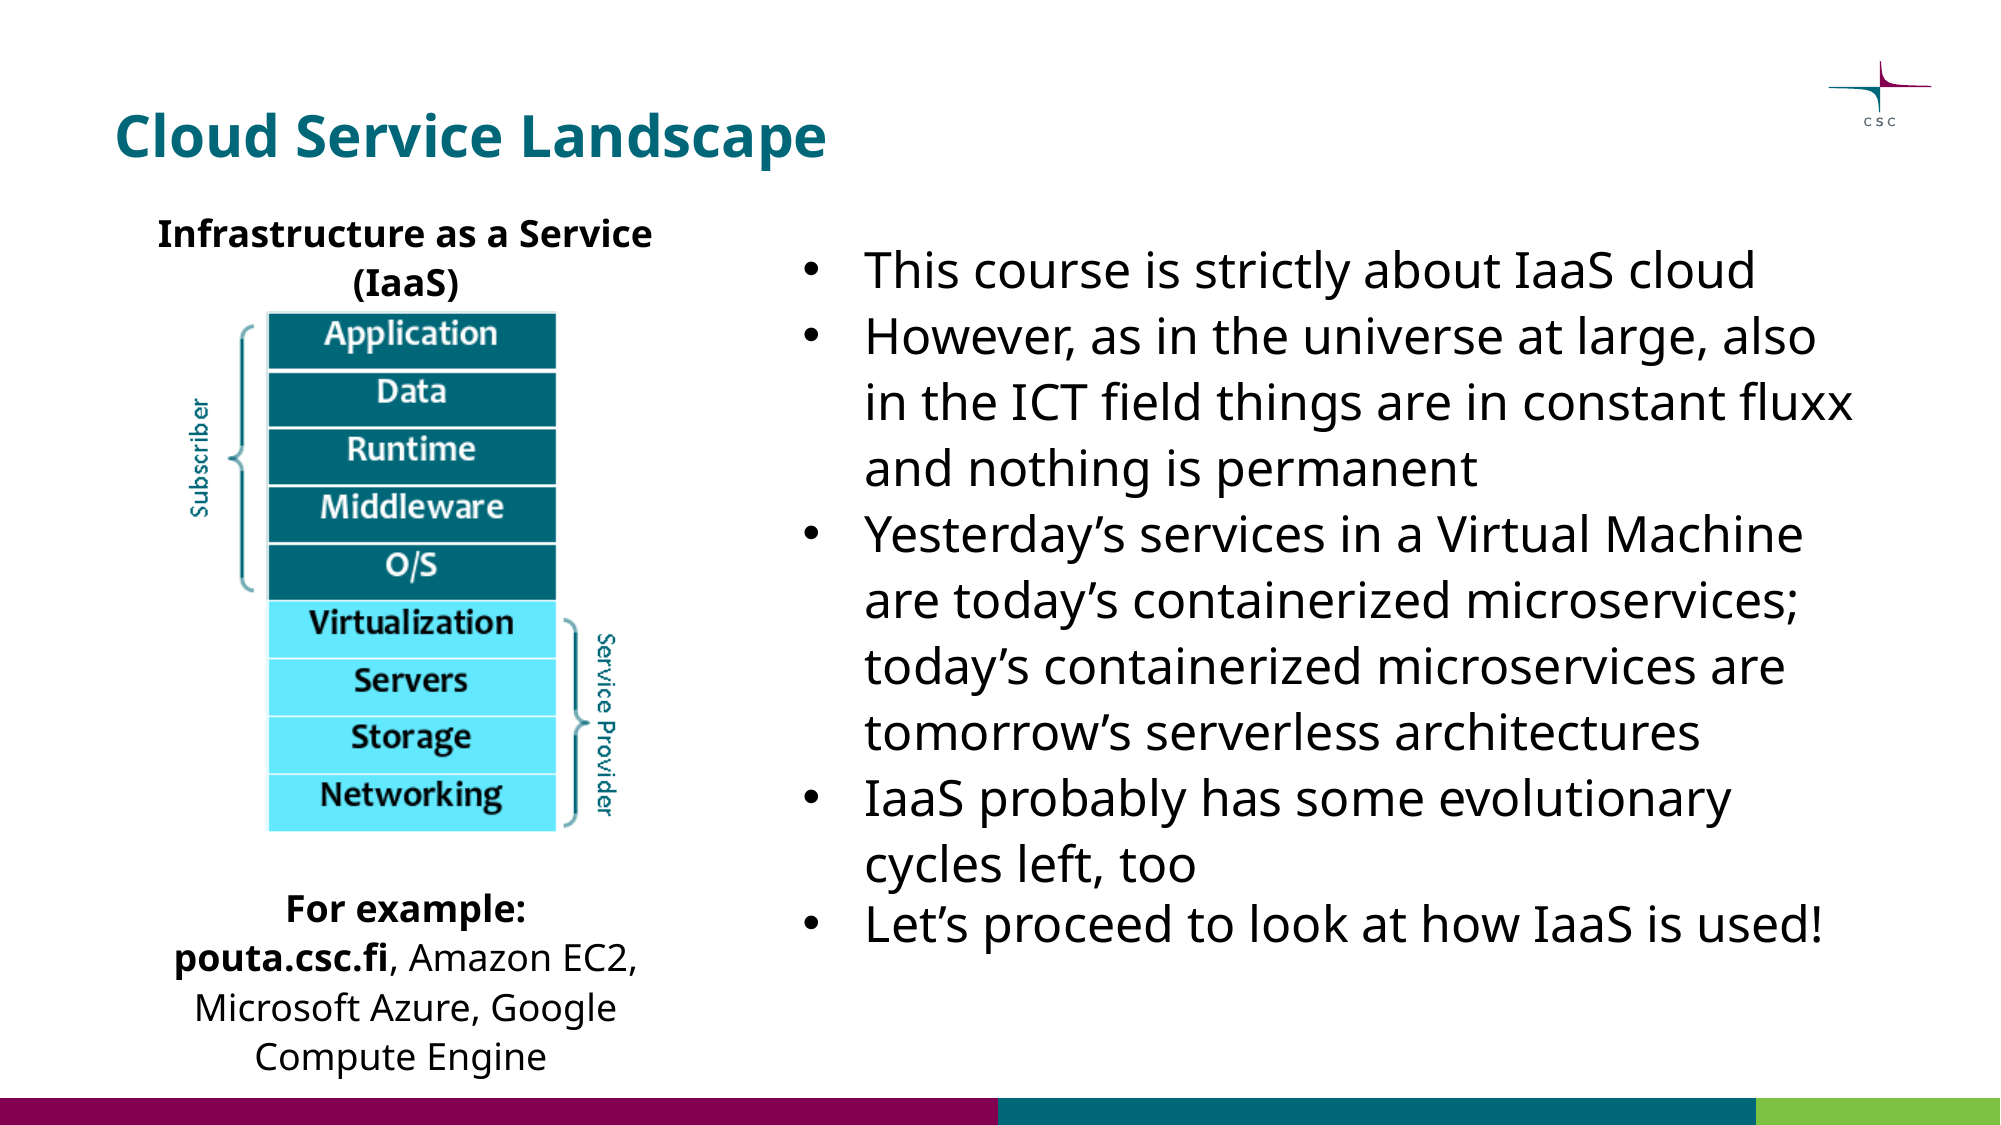

Cloud Service Landscape
Infrastructure as a Service (IaaS)
This course is strictly about IaaS cloud
However, as in the universe at large, also in the ICT field things are in constant fluxx and nothing is permanent
Yesterday’s services in a Virtual Machine are today’s containerized microservices; today’s containerized microservices are tomorrow’s serverless architectures
IaaS probably has some evolutionary cycles left, too
Let’s proceed to look at how IaaS is used!
# For example:
pouta.csc.fi, Amazon EC2, Microsoft Azure, Google Compute Engine